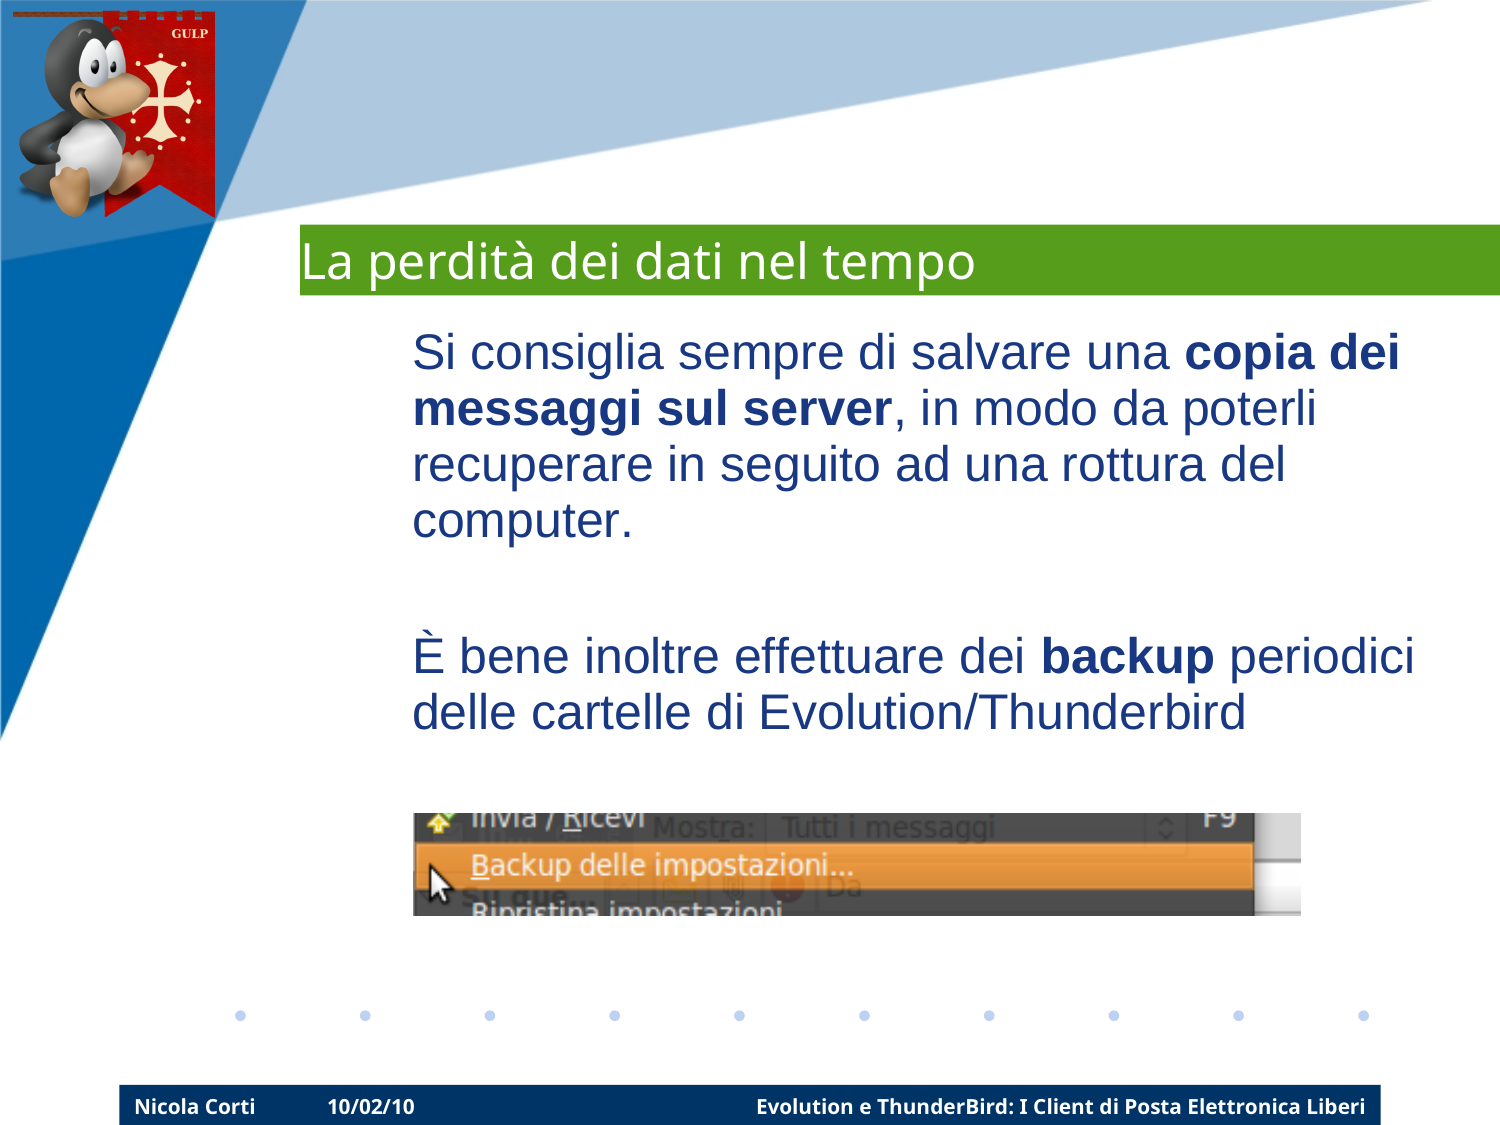

# La perdità dei dati nel tempo
Si consiglia sempre di salvare una copia dei messaggi sul server, in modo da poterli recuperare in seguito ad una rottura del computer.
È bene inoltre effettuare dei backup periodici delle cartelle di Evolution/Thunderbird